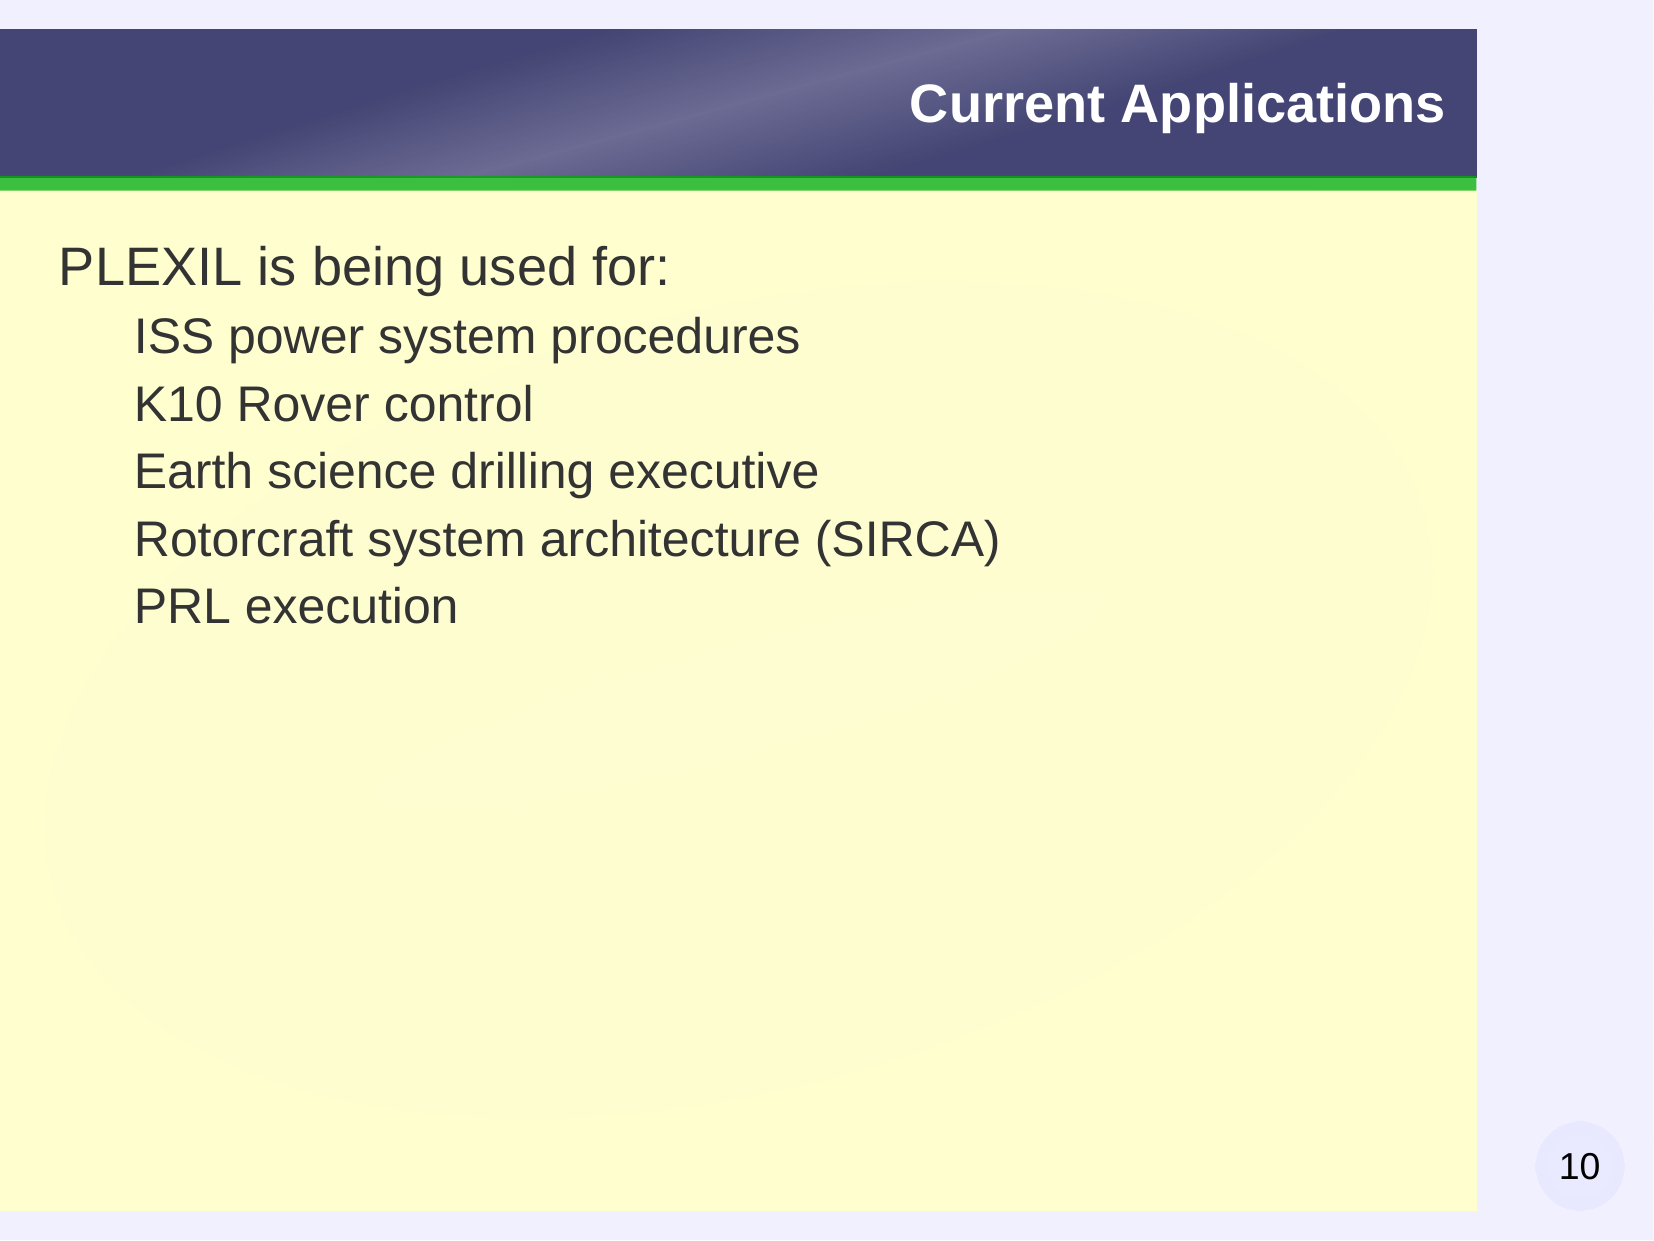

# Current Applications
PLEXIL is being used for:
ISS power system procedures
K10 Rover control
Earth science drilling executive
Rotorcraft system architecture (SIRCA)
PRL execution